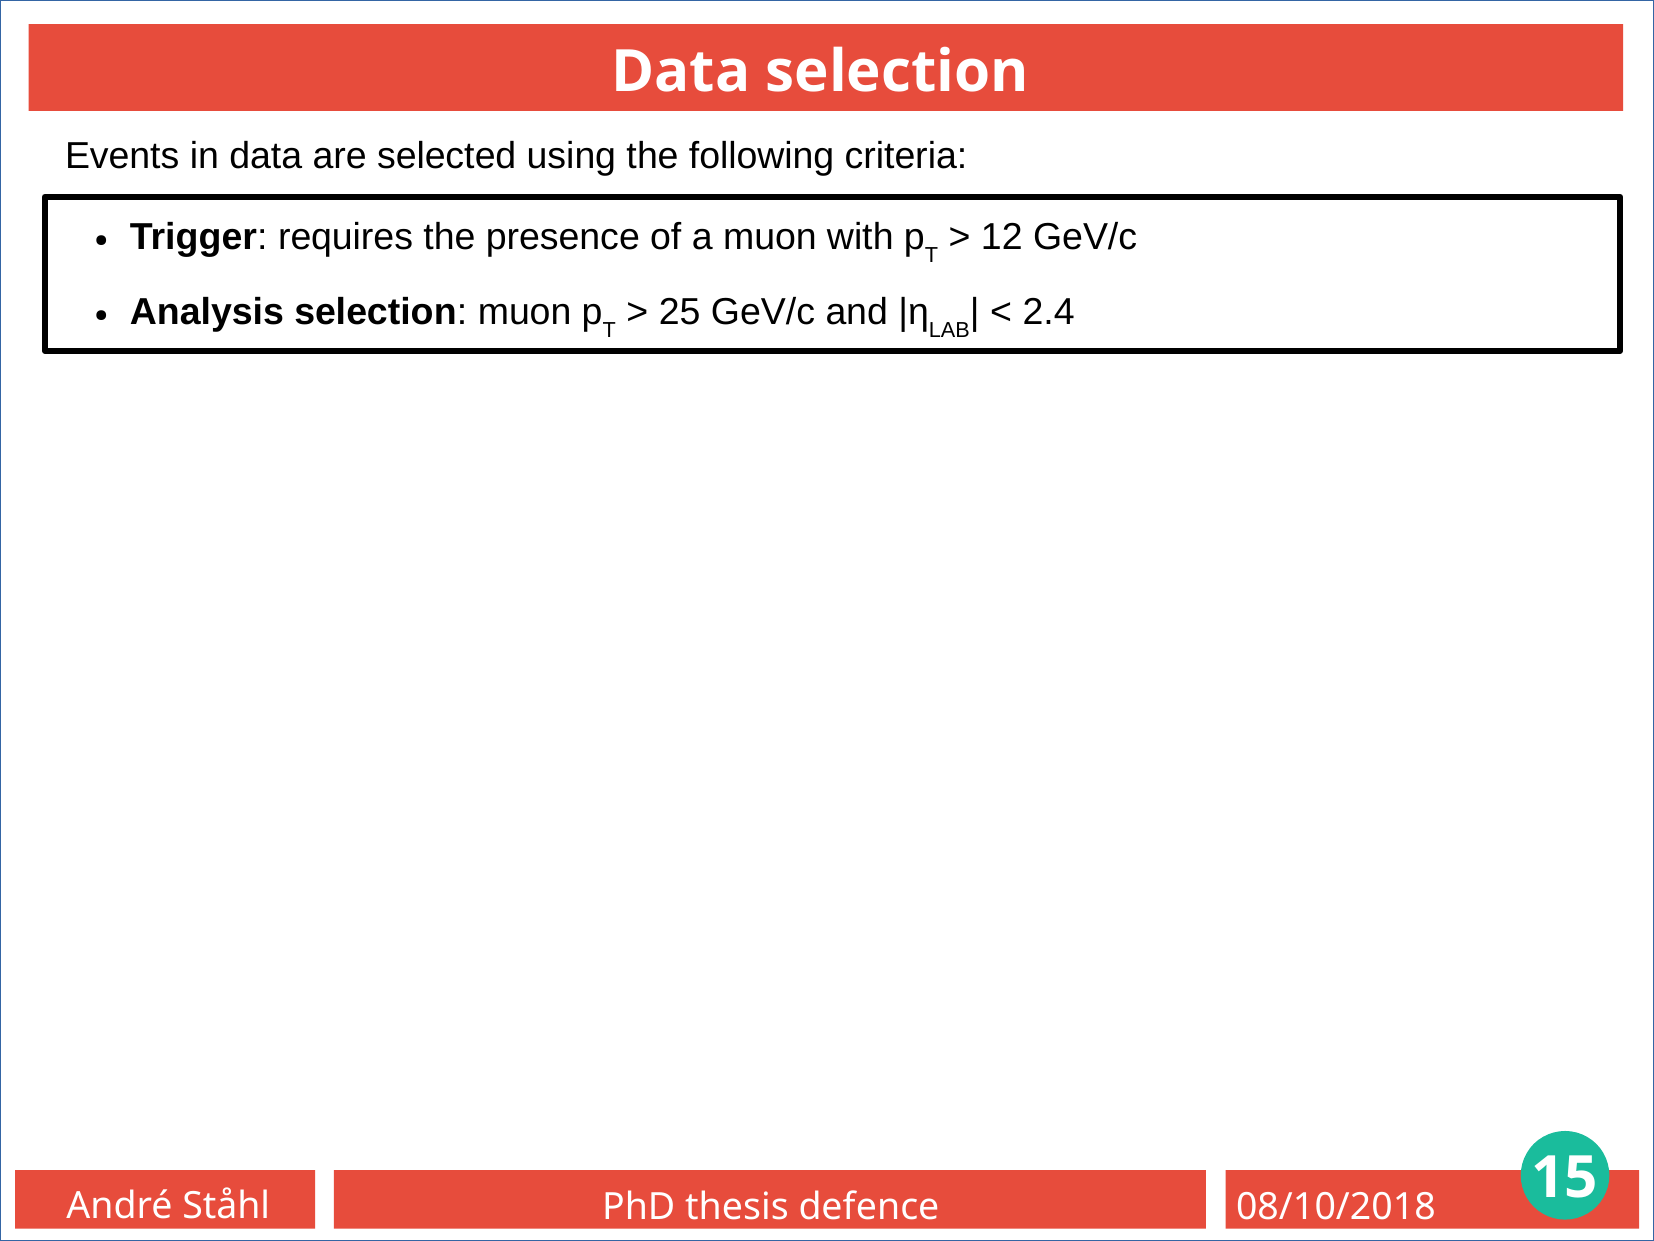

# Data selection
Events in data are selected using the following criteria:
Trigger: requires the presence of a muon with pT > 12 GeV/c
Analysis selection: muon pT > 25 GeV/c and |ηLAB| < 2.4
15
08/10/2018